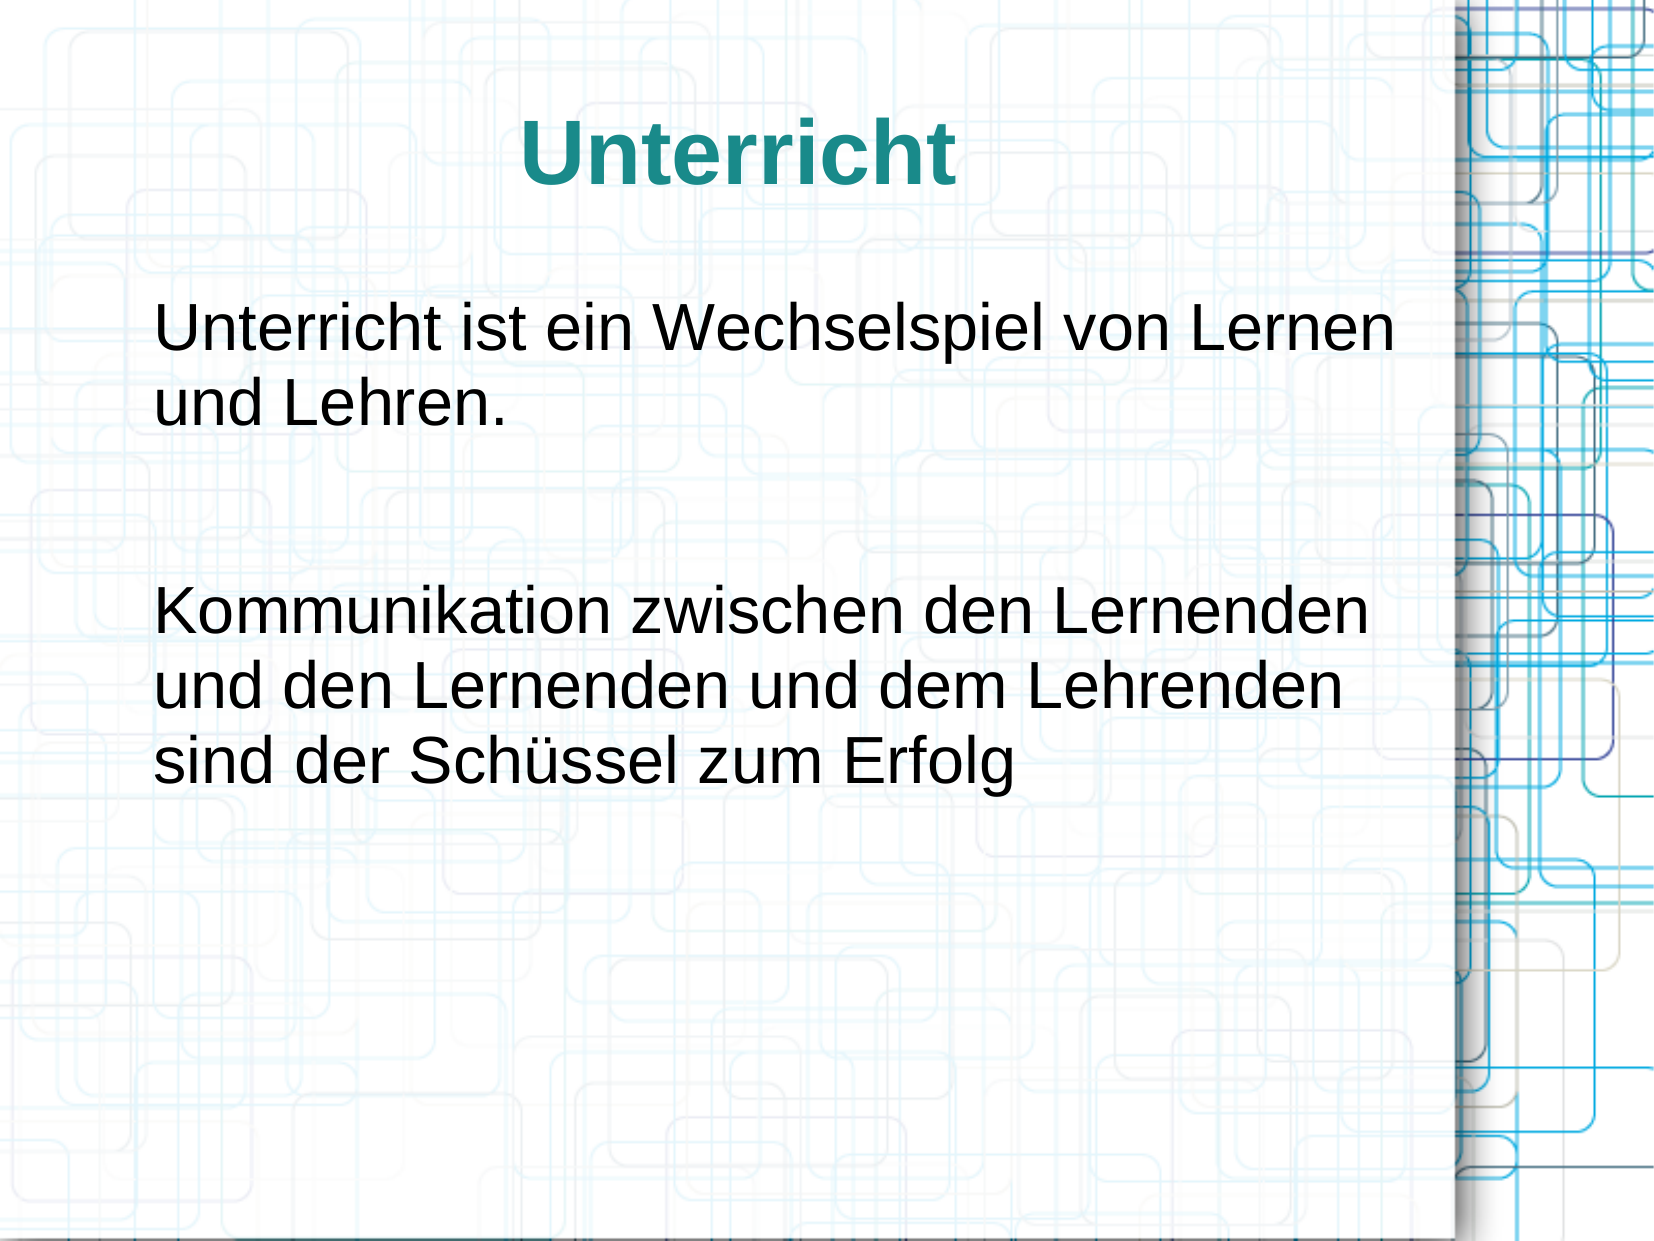

# Unterricht
Unterricht ist ein Wechselspiel von Lernen und Lehren.
Kommunikation zwischen den Lernenden und den Lernenden und dem Lehrenden sind der Schüssel zum Erfolg